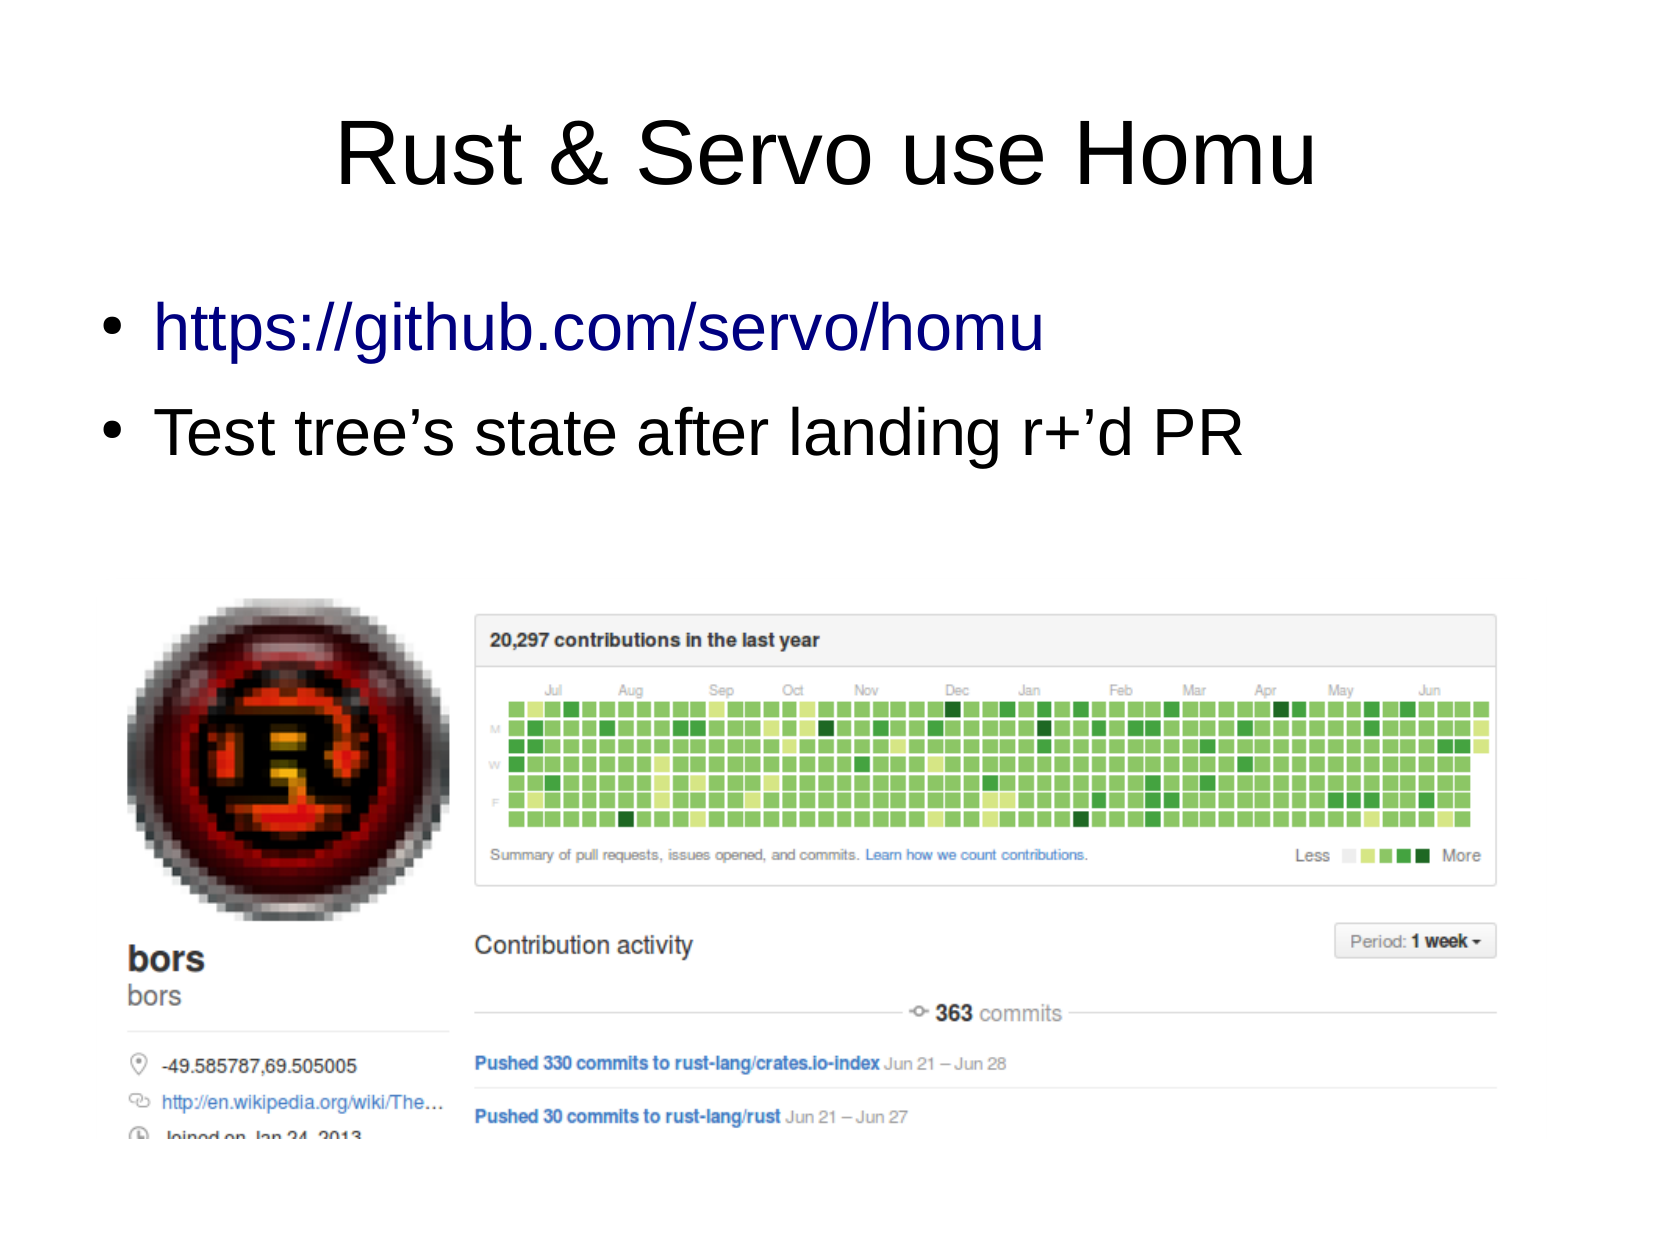

# Rust & Servo use Homu
https://github.com/servo/homu
Test tree’s state after landing r+’d PR